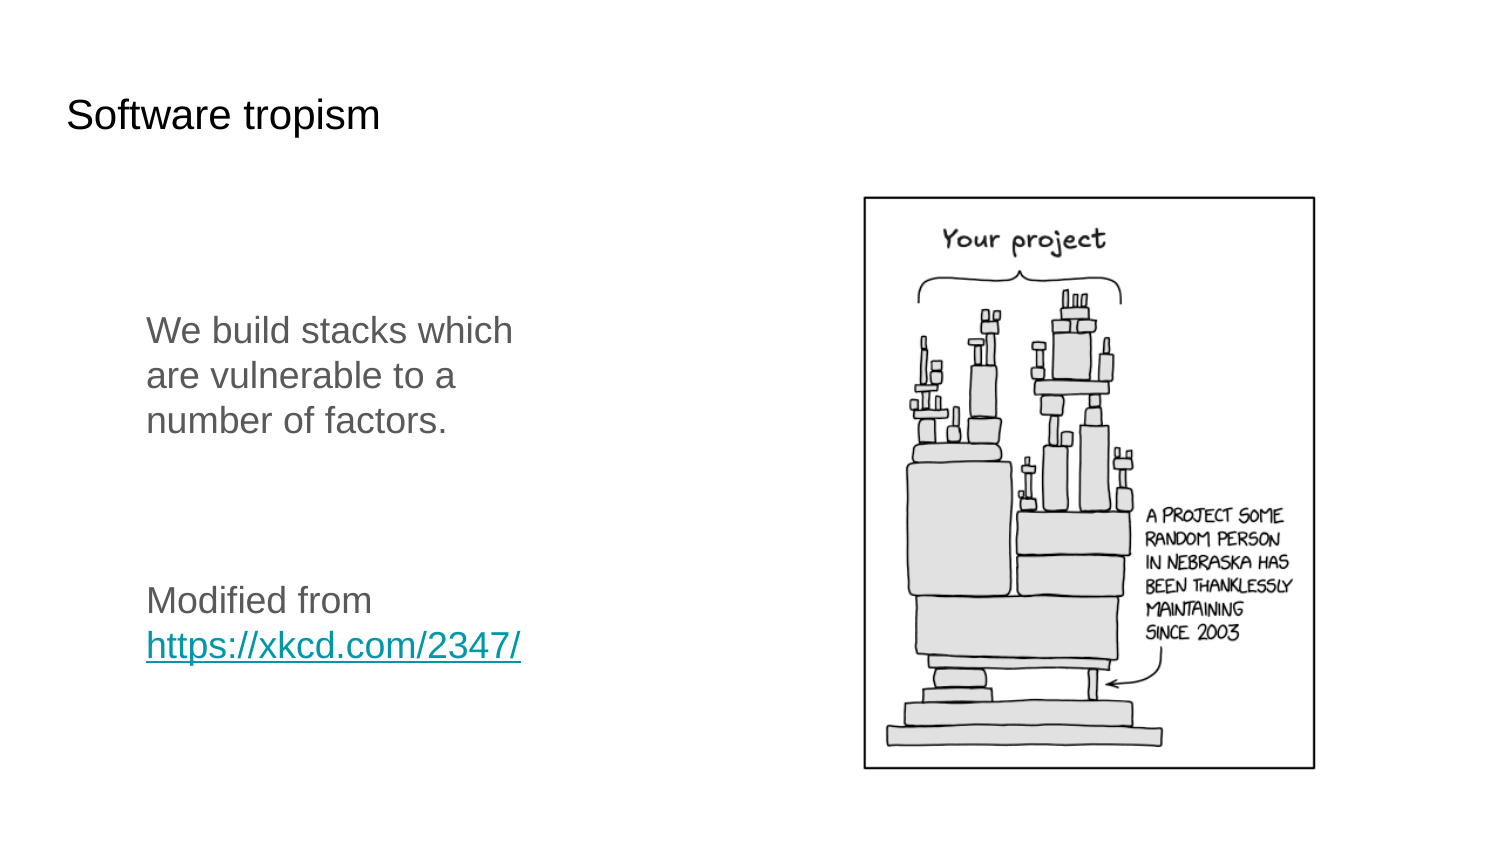

Software tropism
We build stacks which
are vulnerable to a
number of factors.
Modified from https://xkcd.com/2347/